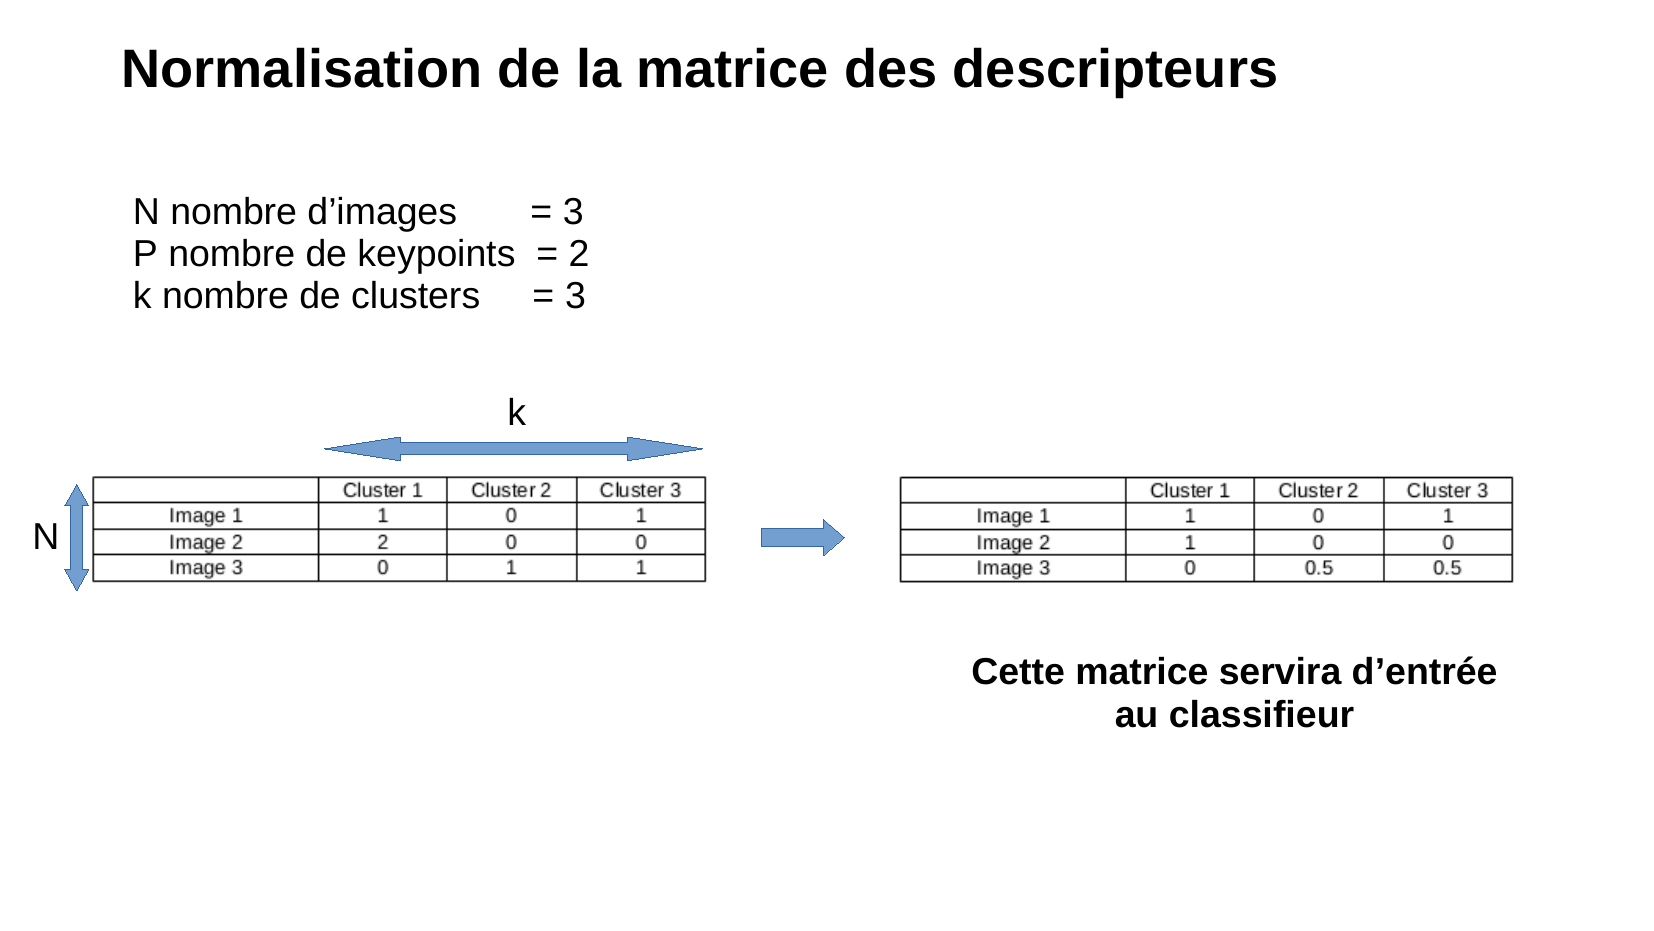

Normalisation de la matrice des descripteurs
N nombre d’images = 3
P nombre de keypoints = 2
k nombre de clusters = 3
k
N
Cette matrice servira d’entrée
au classifieur